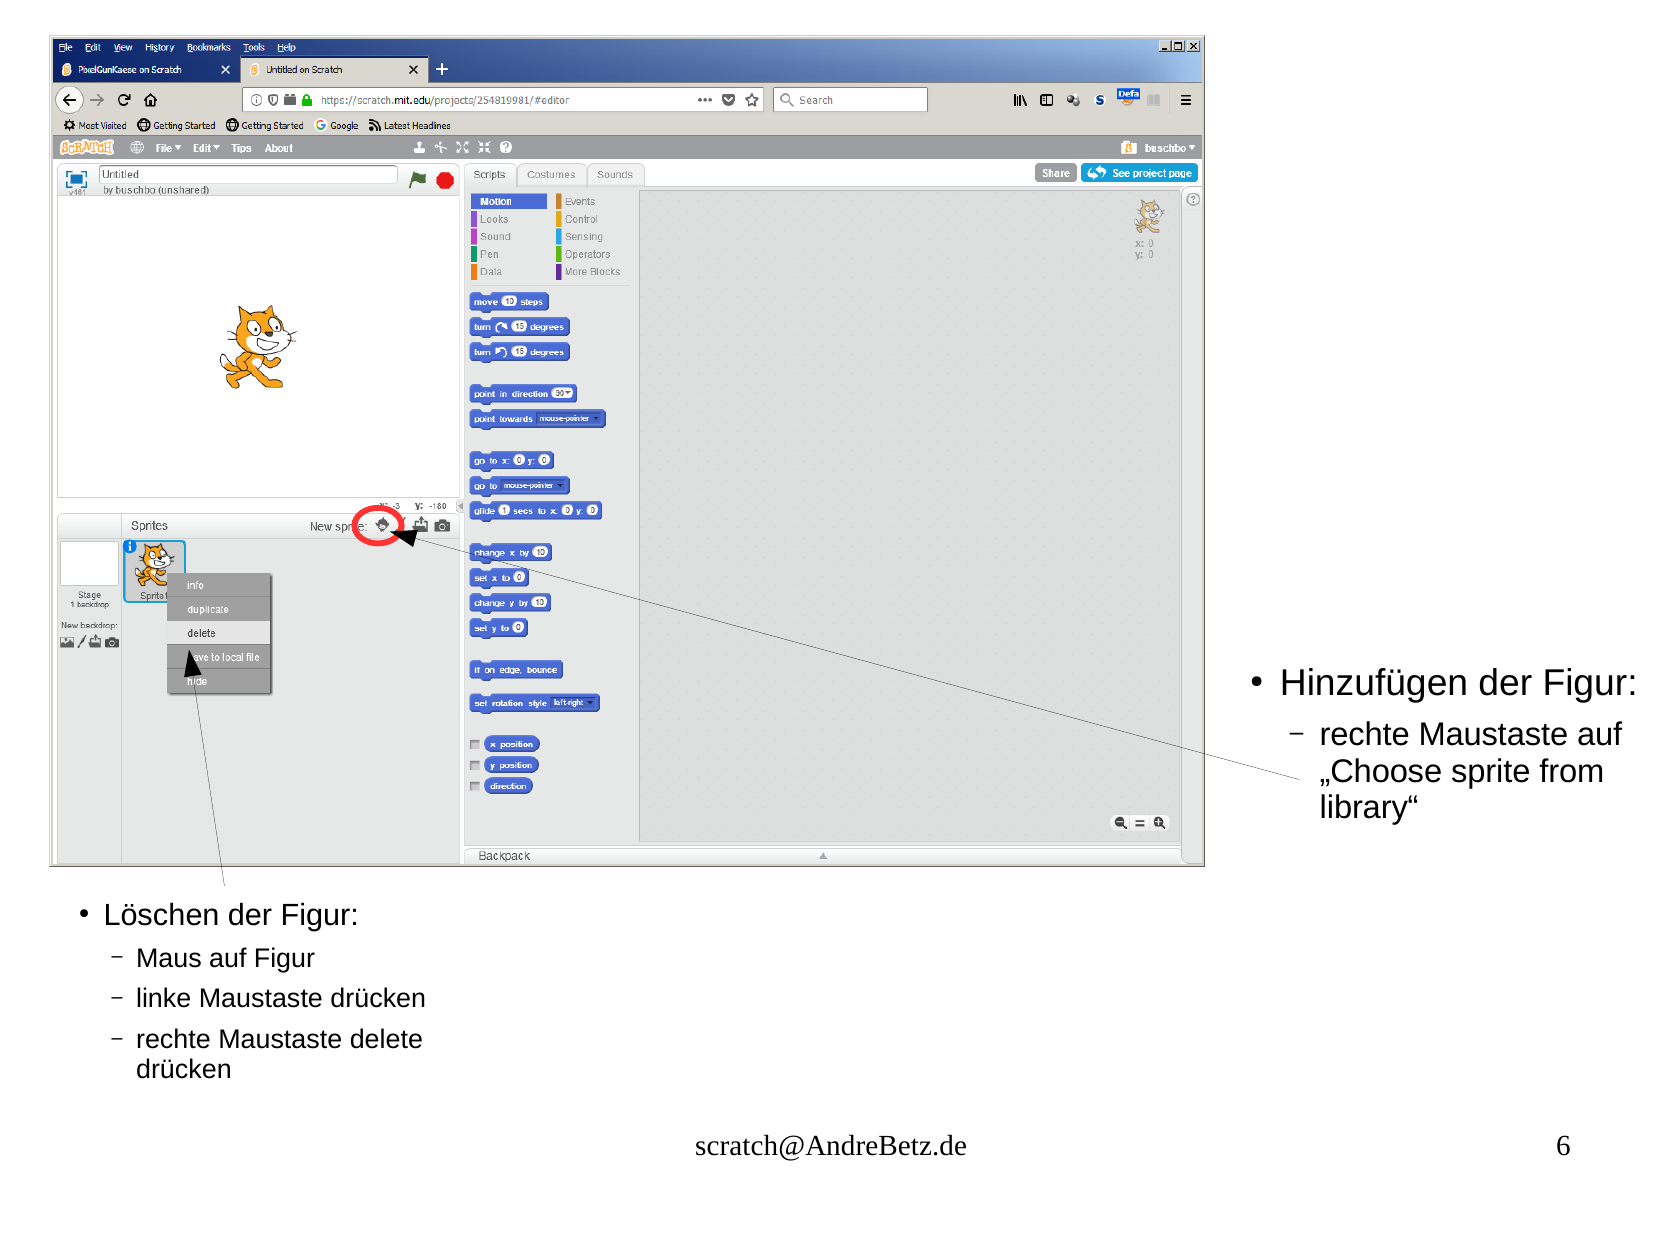

Hinzufügen der Figur:
rechte Maustaste auf „Choose sprite from library“
# Löschen der Figur:
Maus auf Figur
linke Maustaste drücken
rechte Maustaste delete drücken
 scratch@AndreBetz.de
6